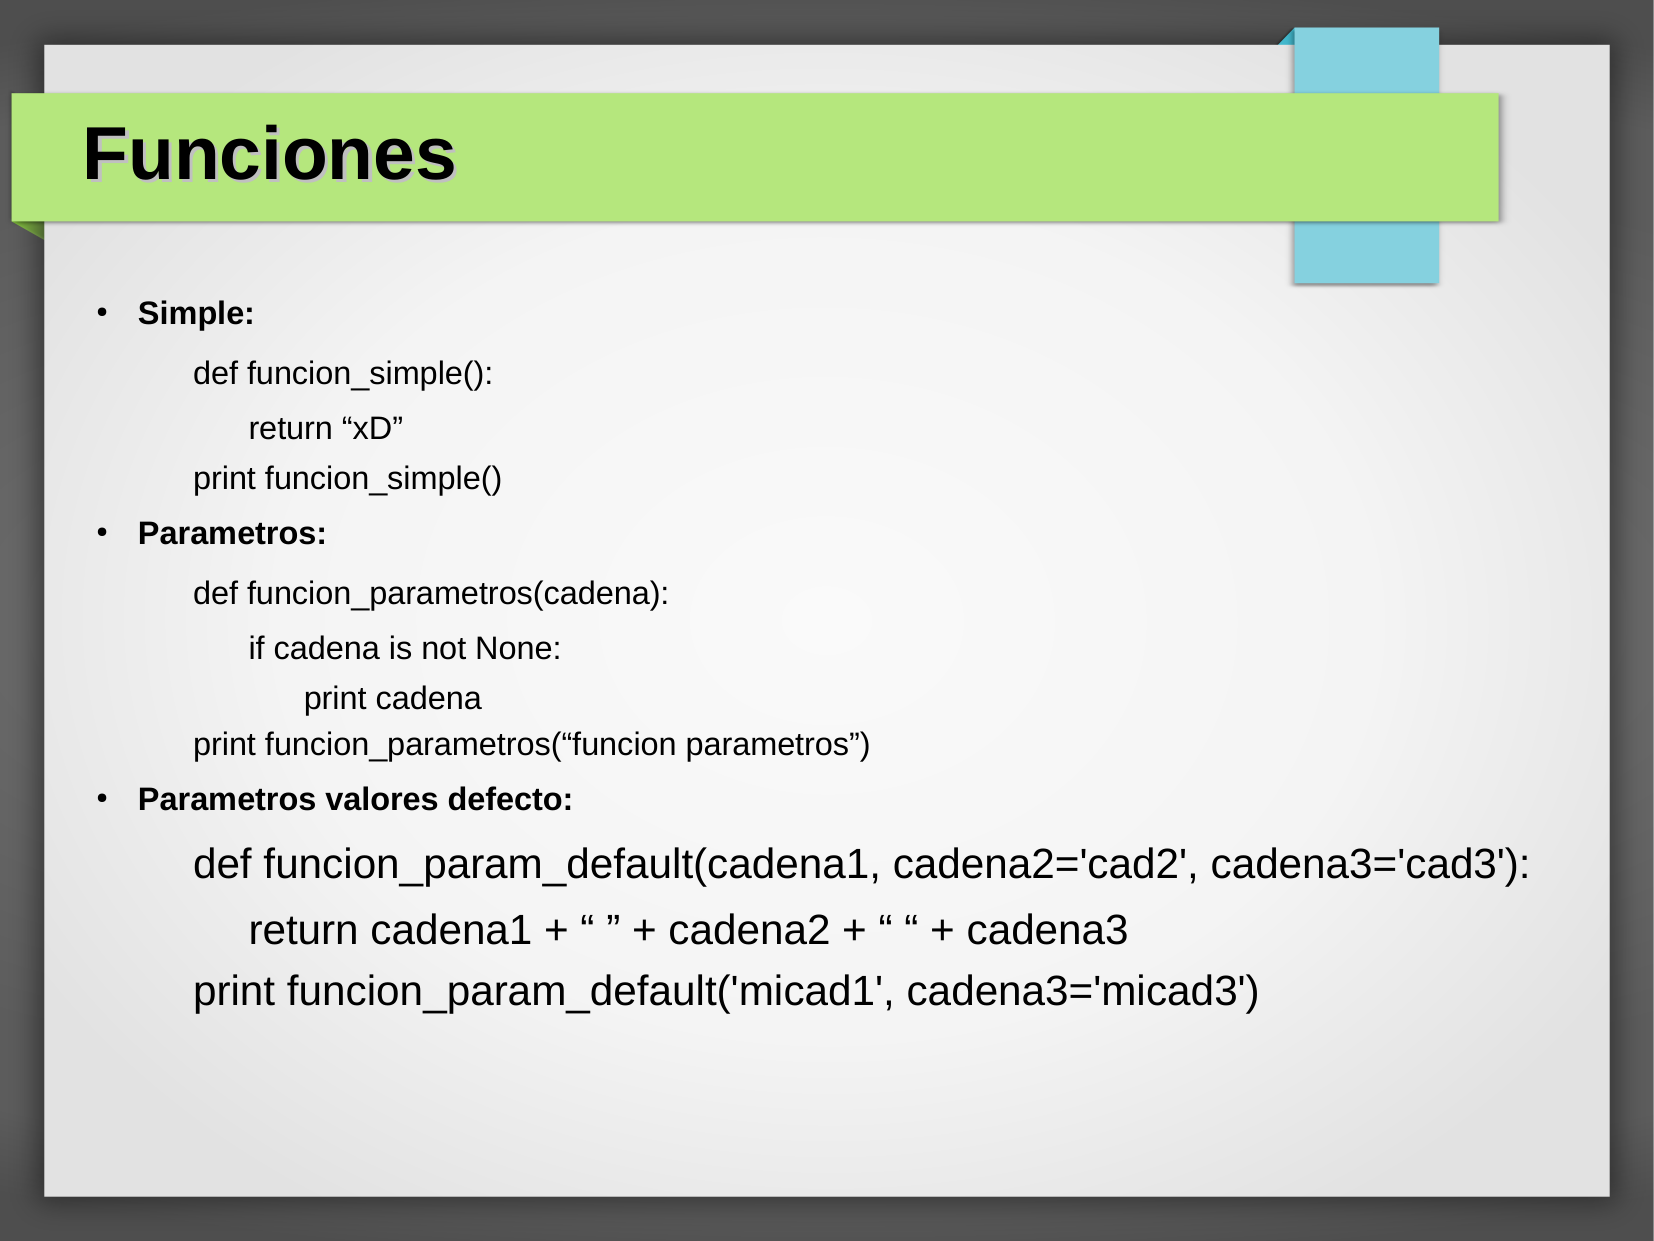

# Funciones
Simple:
def funcion_simple():
return “xD”
print funcion_simple()
Parametros:
def funcion_parametros(cadena):
if cadena is not None:
print cadena
print funcion_parametros(“funcion parametros”)
Parametros valores defecto:
def funcion_param_default(cadena1, cadena2='cad2', cadena3='cad3'):
return cadena1 + “ ” + cadena2 + “ “ + cadena3
print funcion_param_default('micad1', cadena3='micad3')